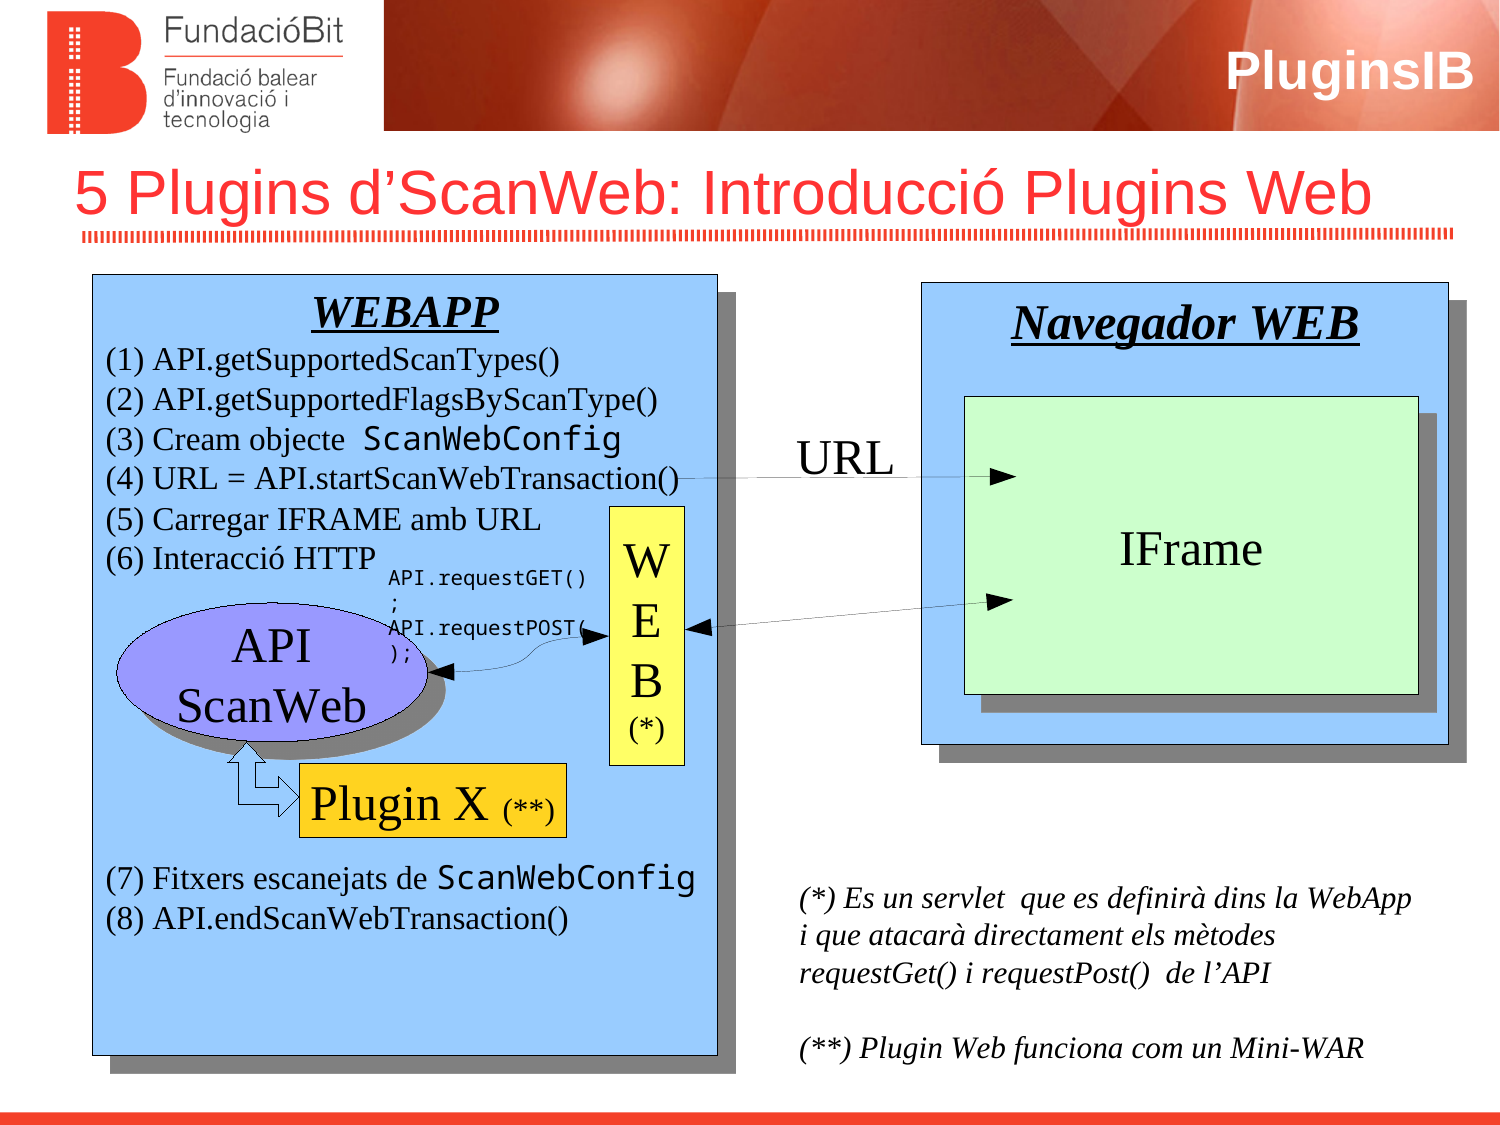

# PluginsIB
 5 Plugins d’ScanWeb: Introducció Plugins Web
WEBAPP
(1) API.getSupportedScanTypes()
(2) API.getSupportedFlagsByScanType()
(3) Cream objecte ScanWebConfig
(4) URL = API.startScanWebTransaction()
(5) Carregar IFRAME amb URL
(6) Interacció HTTP
(7) Fitxers escanejats de ScanWebConfig
(8) API.endScanWebTransaction()
Navegador WEB
IFrame
URL
W
E
B
(*)
API.requestGET();
API.requestPOST();
API
ScanWeb
Plugin X (**)
(*) Es un servlet que es definirà dins la WebApp i que atacarà directament els mètodes requestGet() i requestPost() de l’API
(**) Plugin Web funciona com un Mini-WAR